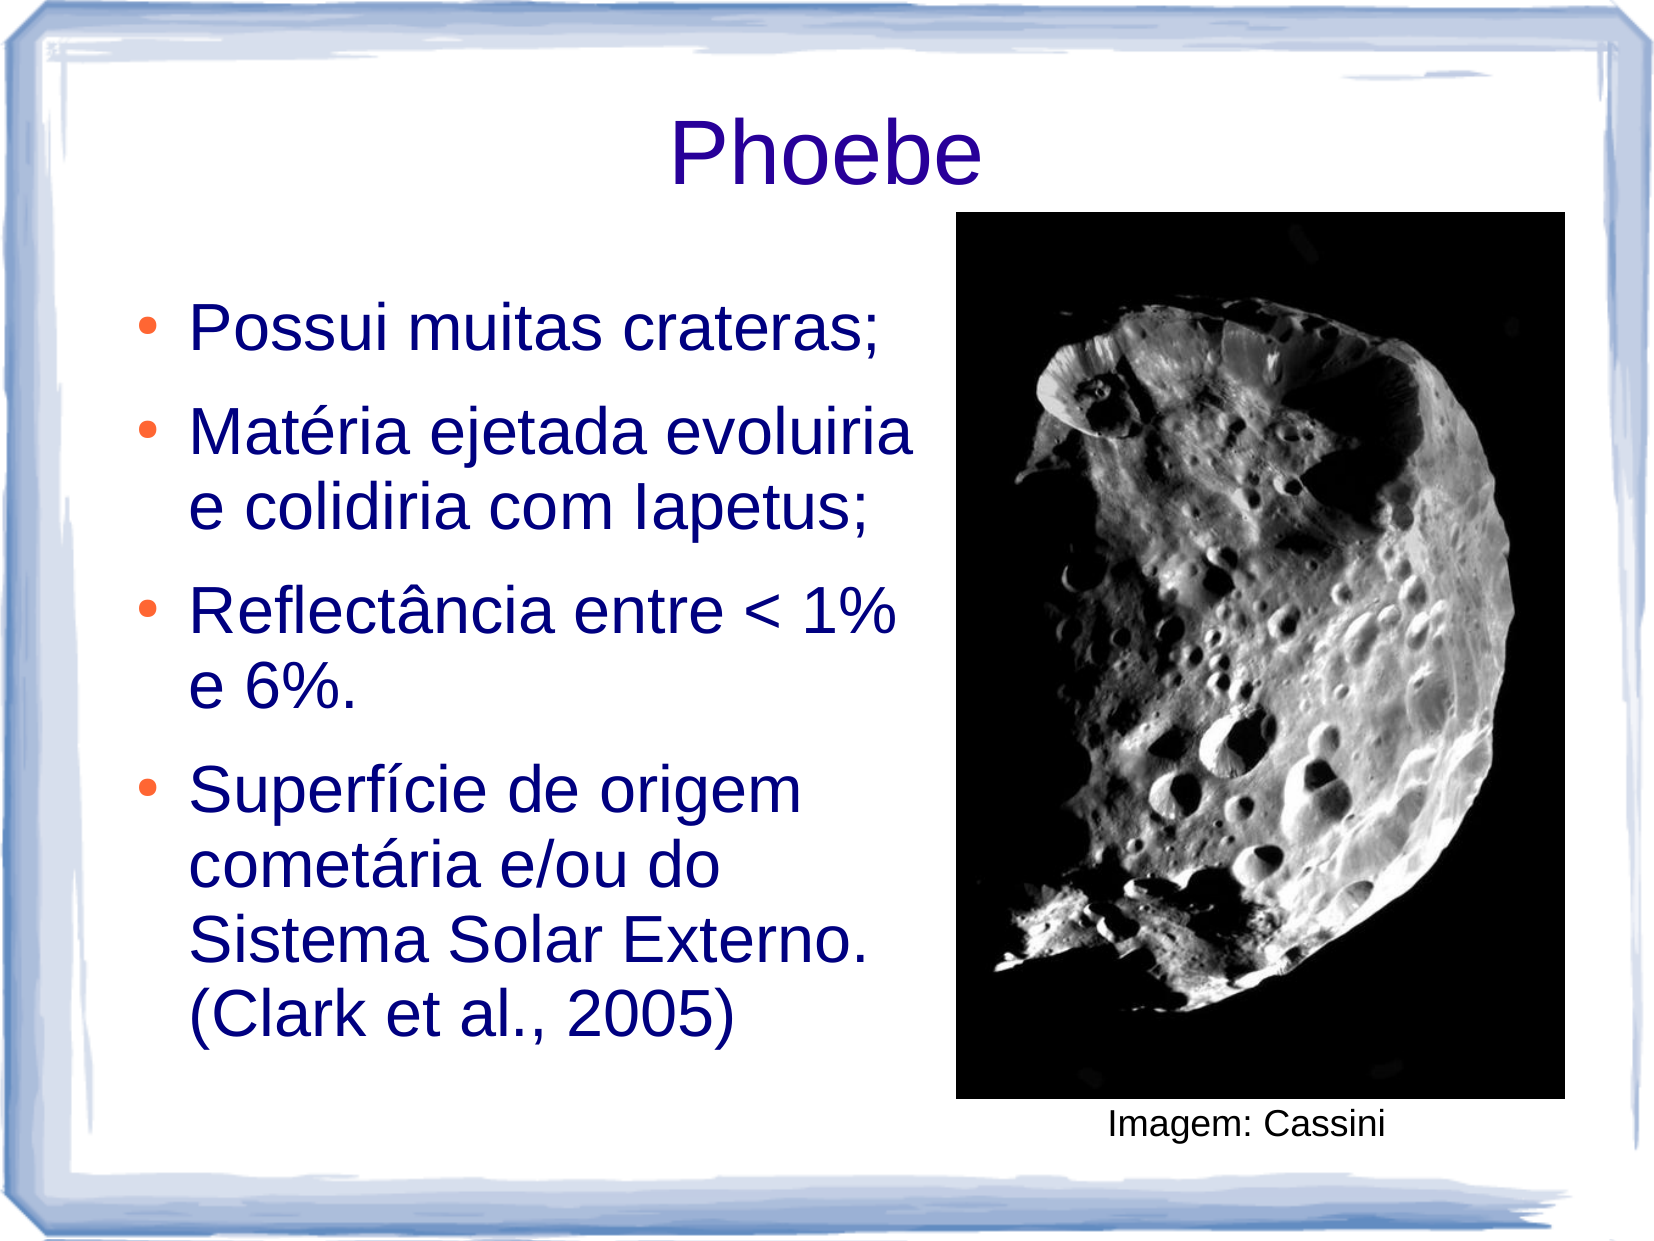

# Phoebe
Possui muitas crateras;
Matéria ejetada evoluiria e colidiria com Iapetus;
Reflectância entre < 1% e 6%.
Superfície de origem cometária e/ou do Sistema Solar Externo. (Clark et al., 2005)
Imagem: Cassini